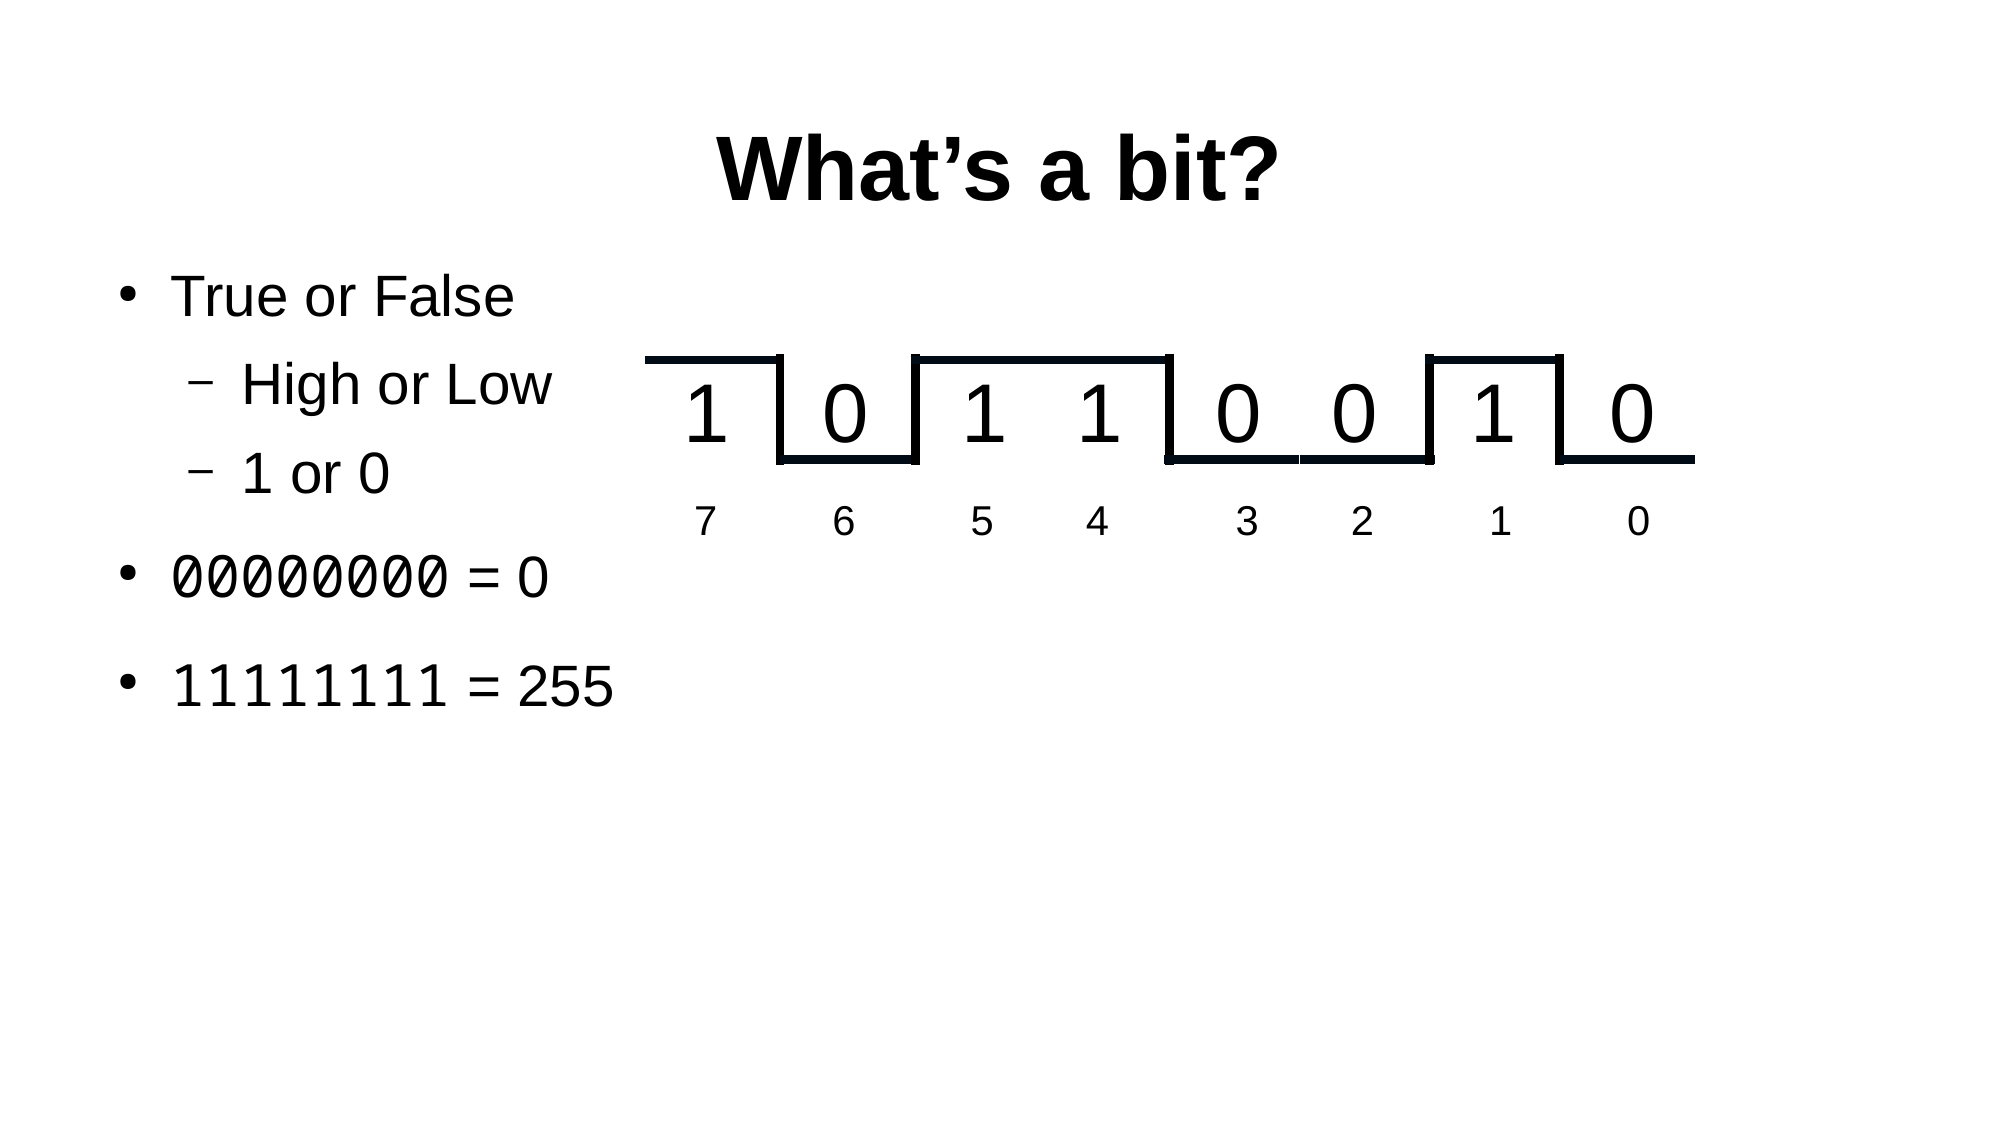

# What’s a bit?
True or False
High or Low
1 or 0
00000000 = 0
11111111 = 255
 1 0 1 1 0 0 1 0
 7 6 5 4 3 2 1 0